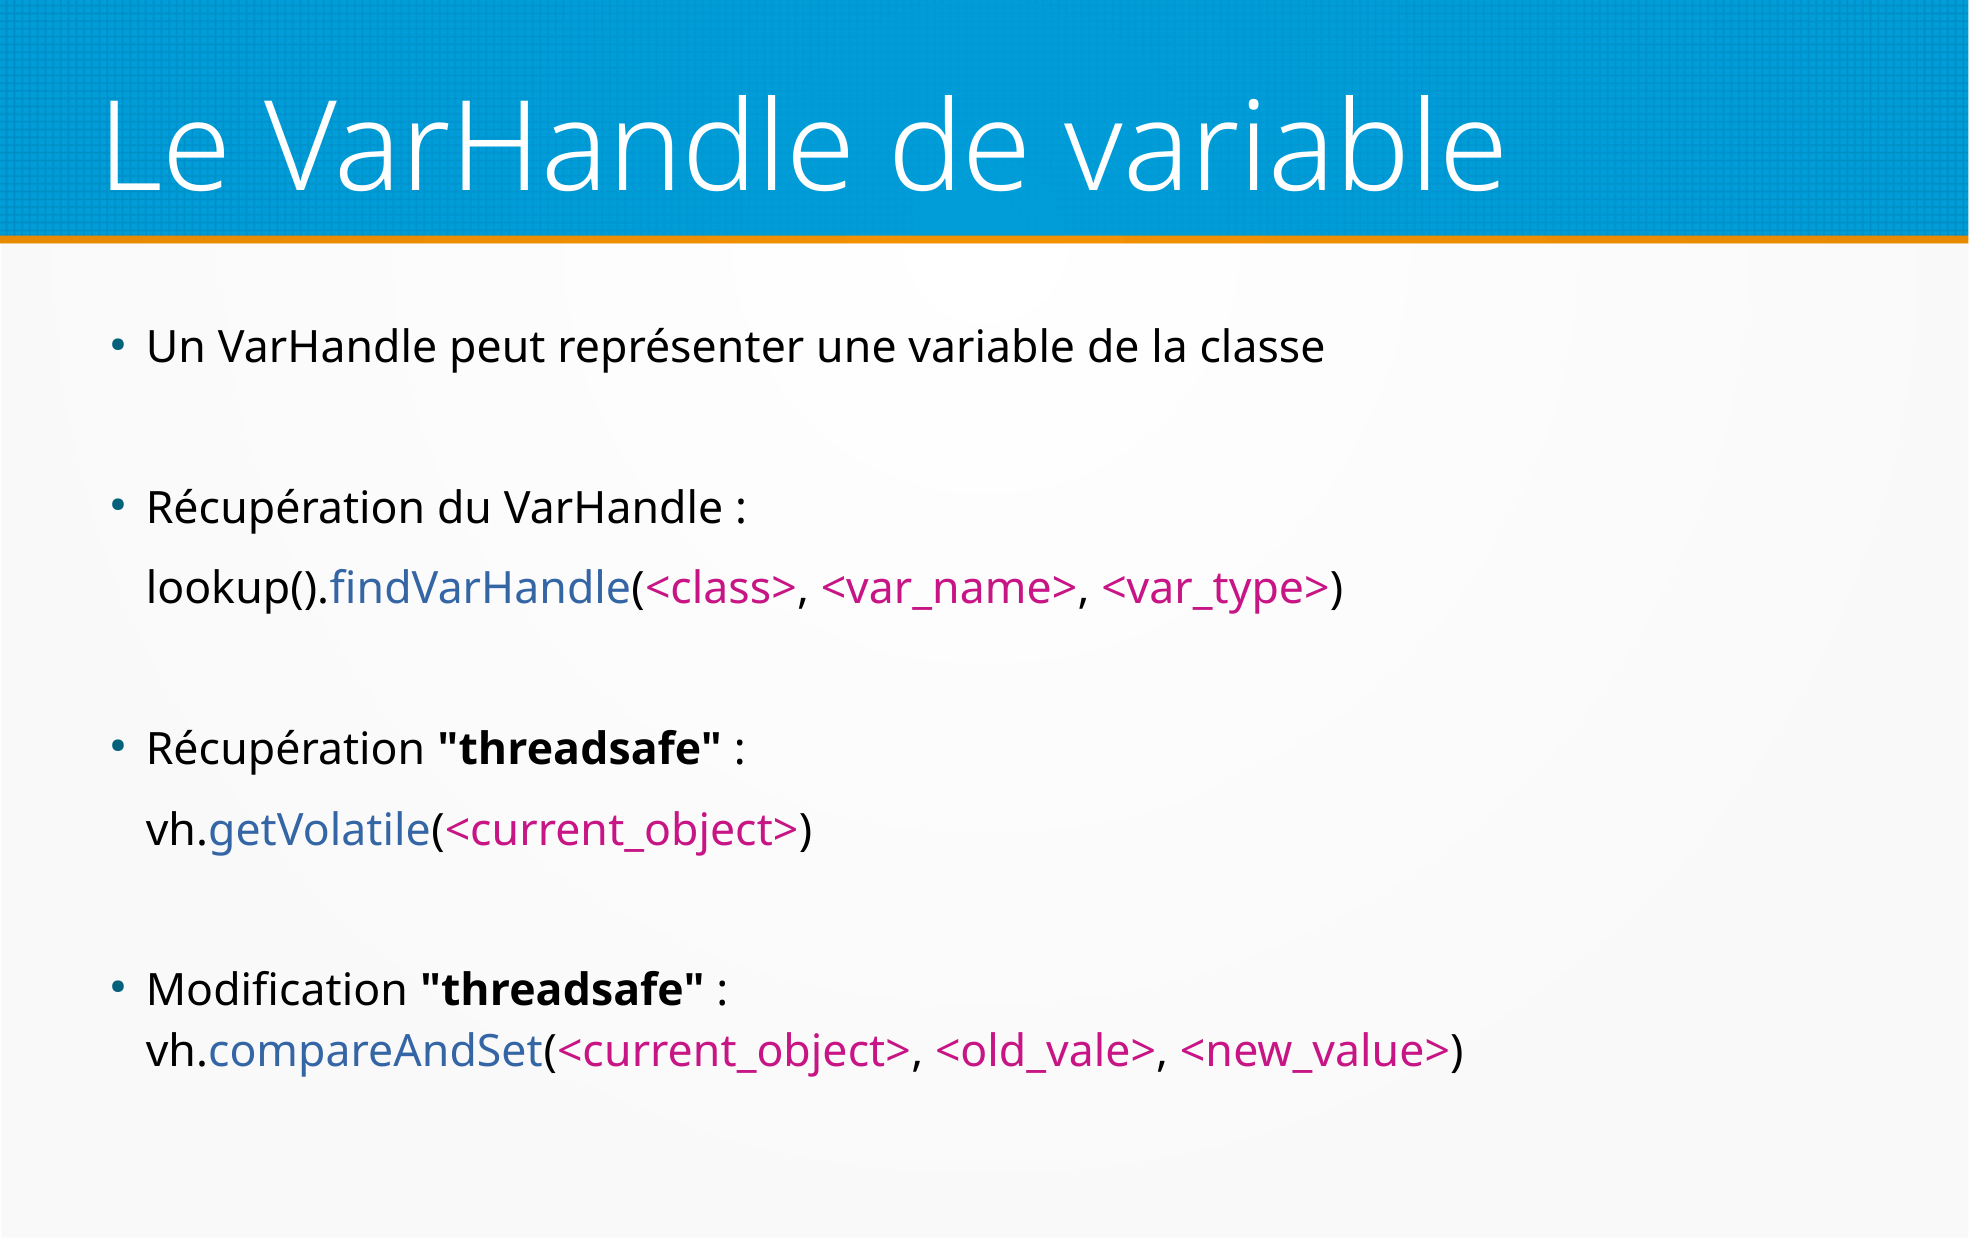

# Le VarHandle de variable
Un VarHandle peut représenter une variable de la classe
Récupération du VarHandle :
lookup().findVarHandle(<class>, <var_name>, <var_type>)
Récupération "threadsafe" :
vh.getVolatile(<current_object>)
Modification "threadsafe" :
vh.compareAndSet(<current_object>, <old_vale>, <new_value>)